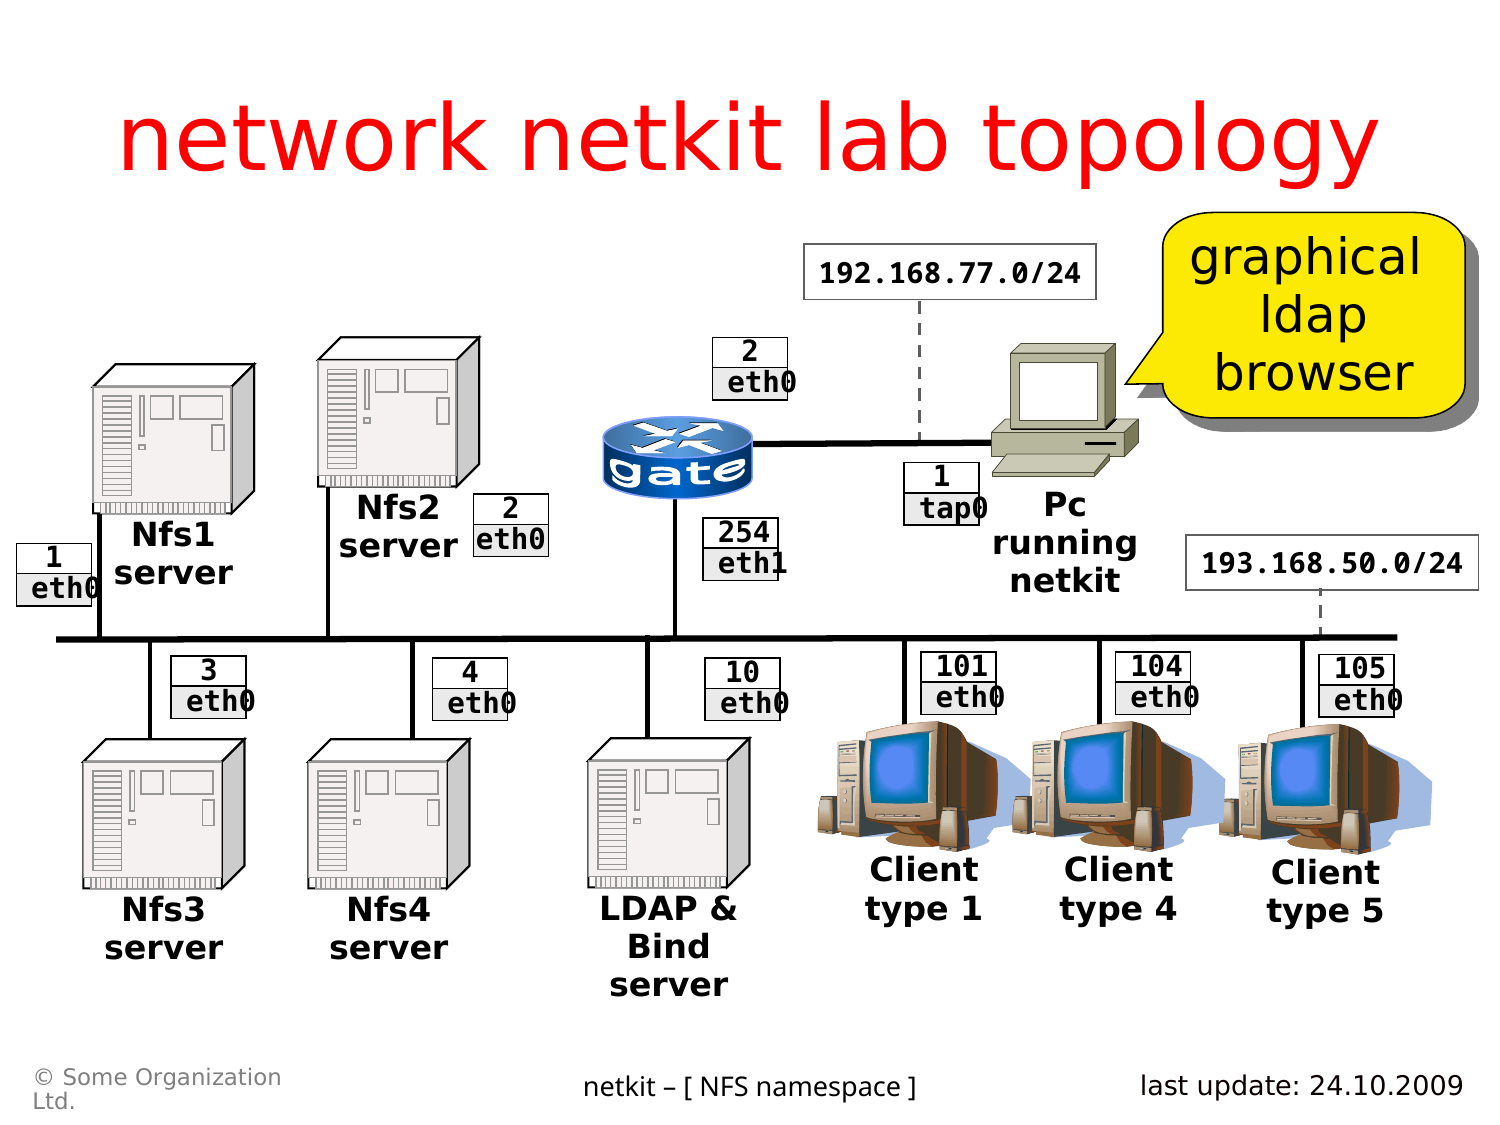

# network netkit lab topology
graphical ldap browser
192.168.77.0/24
Nfs2 server
2
eth0
Pc running netkit
Nfs1 server
gate
1
tap0
2
eth0
254
eth1
193.168.50.0/24
1
eth0
101
eth0
104
eth0
105
eth0
3
eth0
4
eth0
10
eth0
Client type 1
Client type 4
Client type 5
LDAP & Bind server
Nfs3 server
Nfs4 server
NFS namespace
24.10.2009